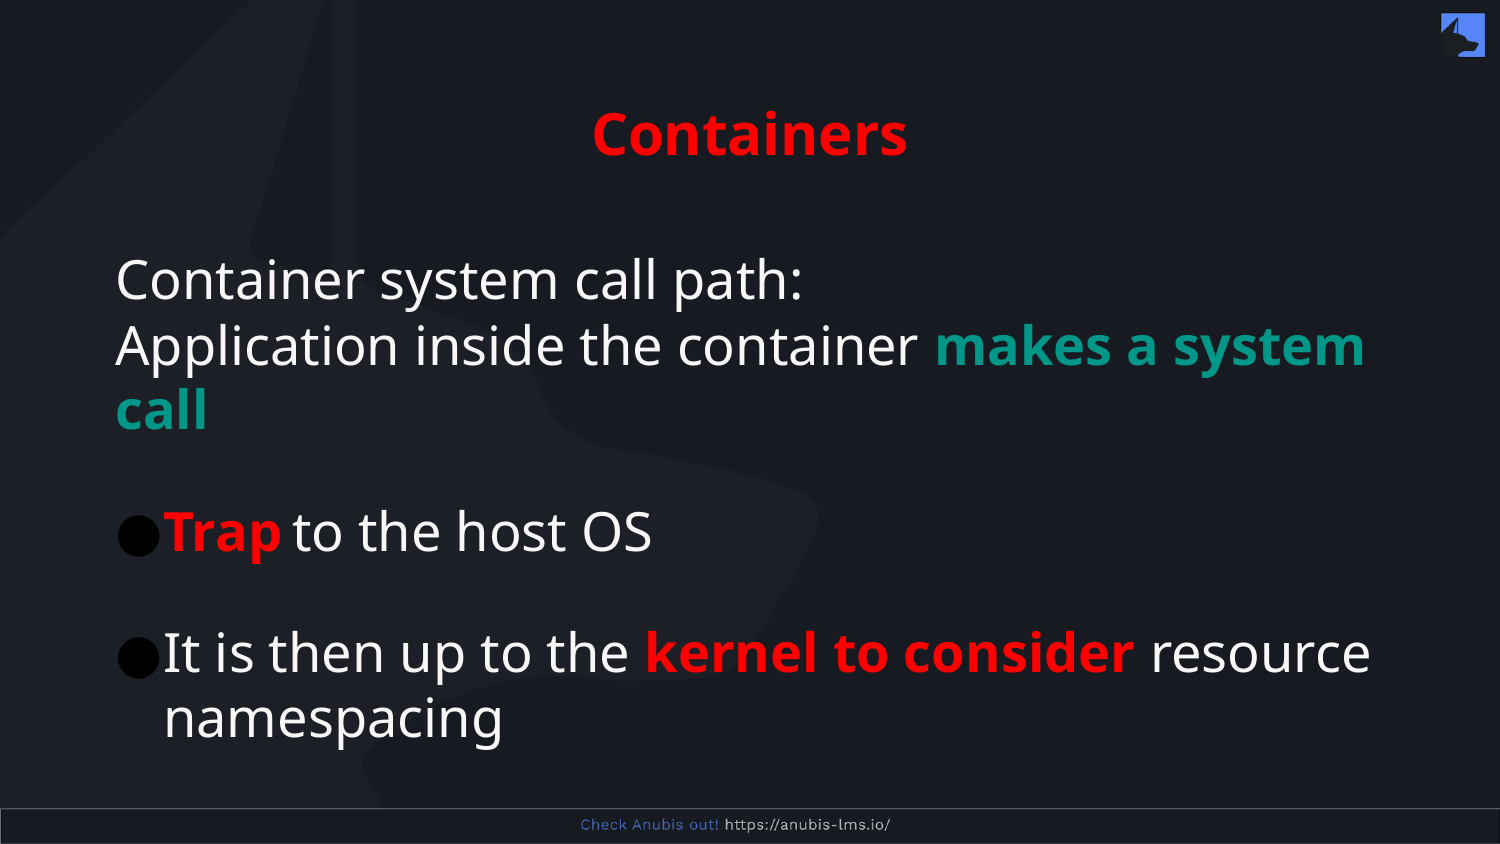

# Containers
Container system call path:
Application inside the container makes a system call
Trap to the host OS
It is then up to the kernel to consider resource namespacing